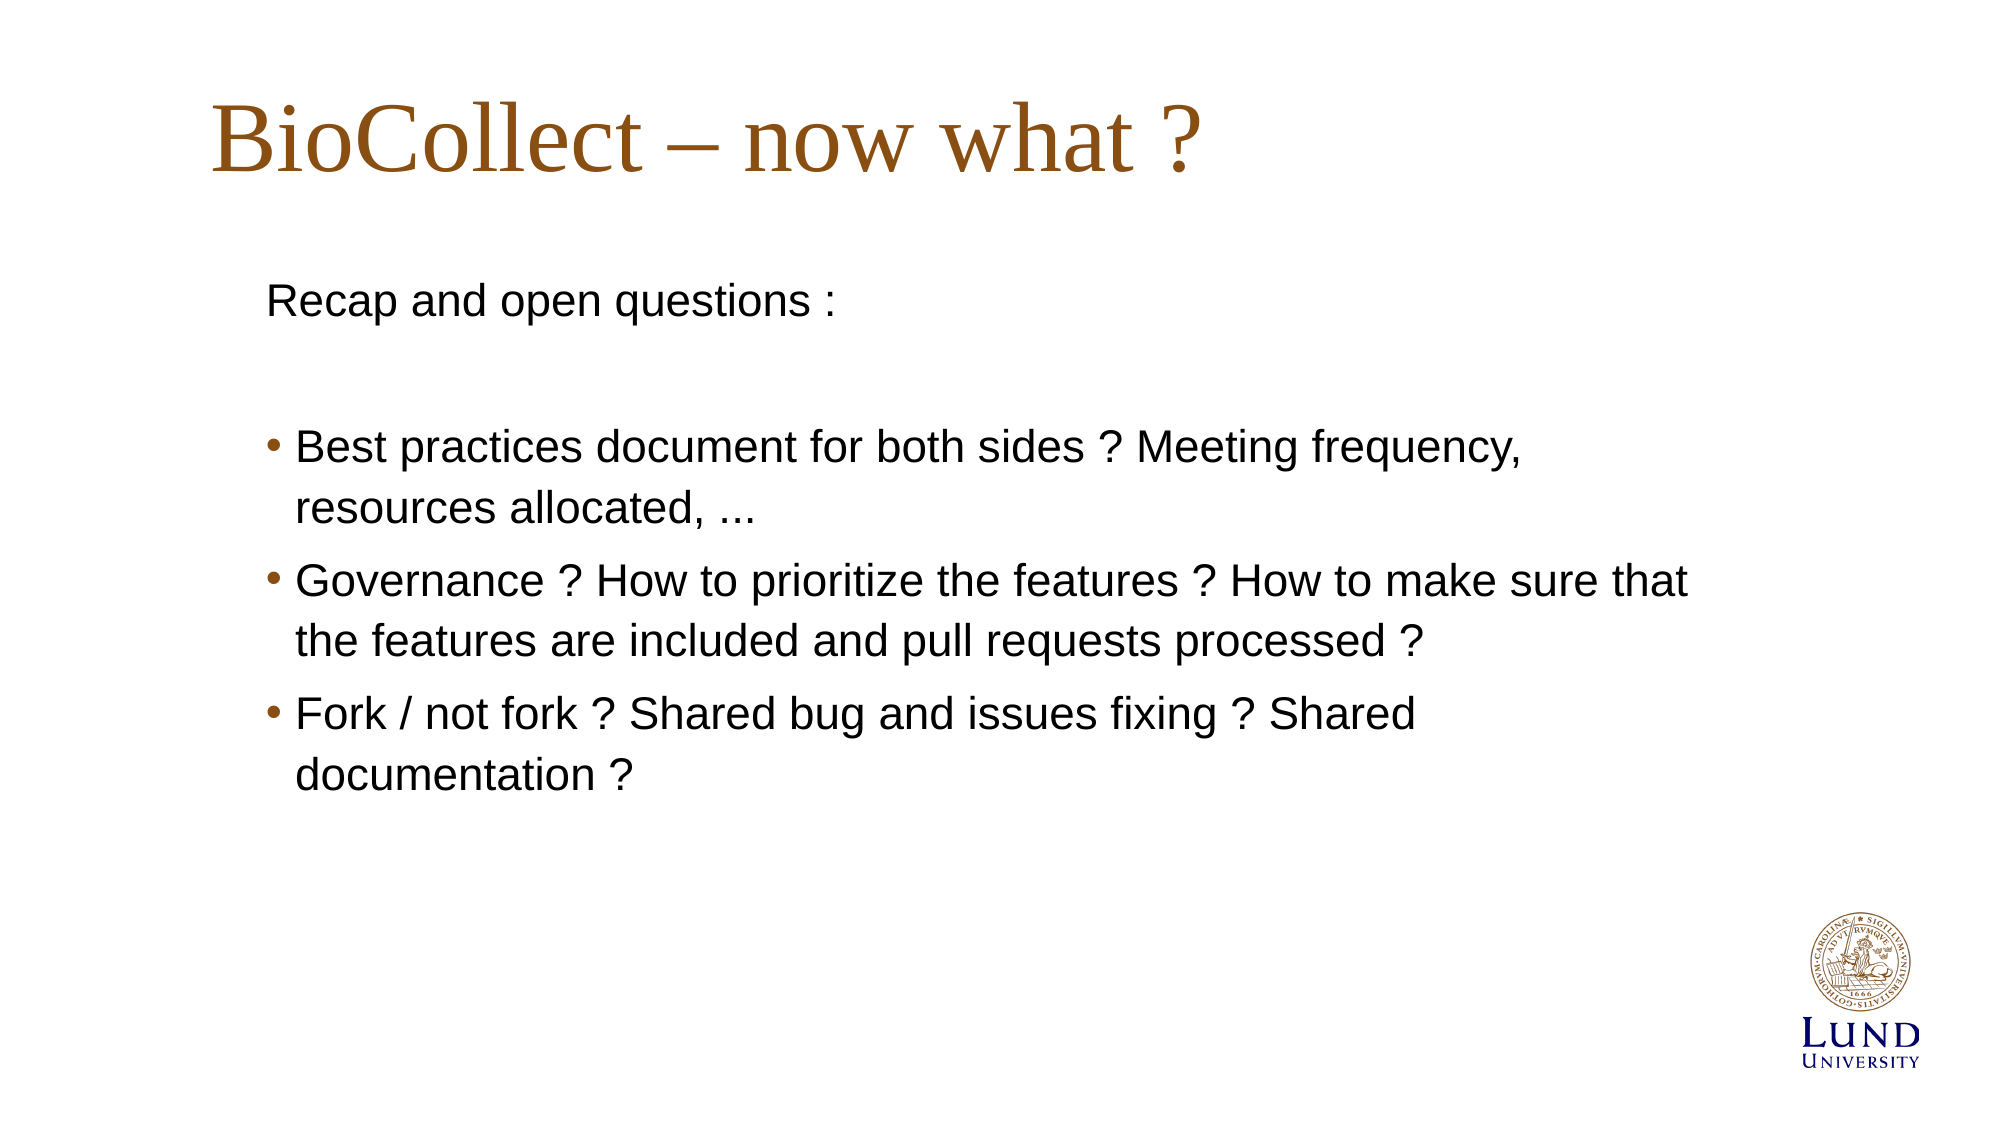

# BioCollect – now what ?
Recap and open questions :
Best practices document for both sides ? Meeting frequency, resources allocated, ...
Governance ? How to prioritize the features ? How to make sure that the features are included and pull requests processed ?
Fork / not fork ? Shared bug and issues fixing ? Shared documentation ?